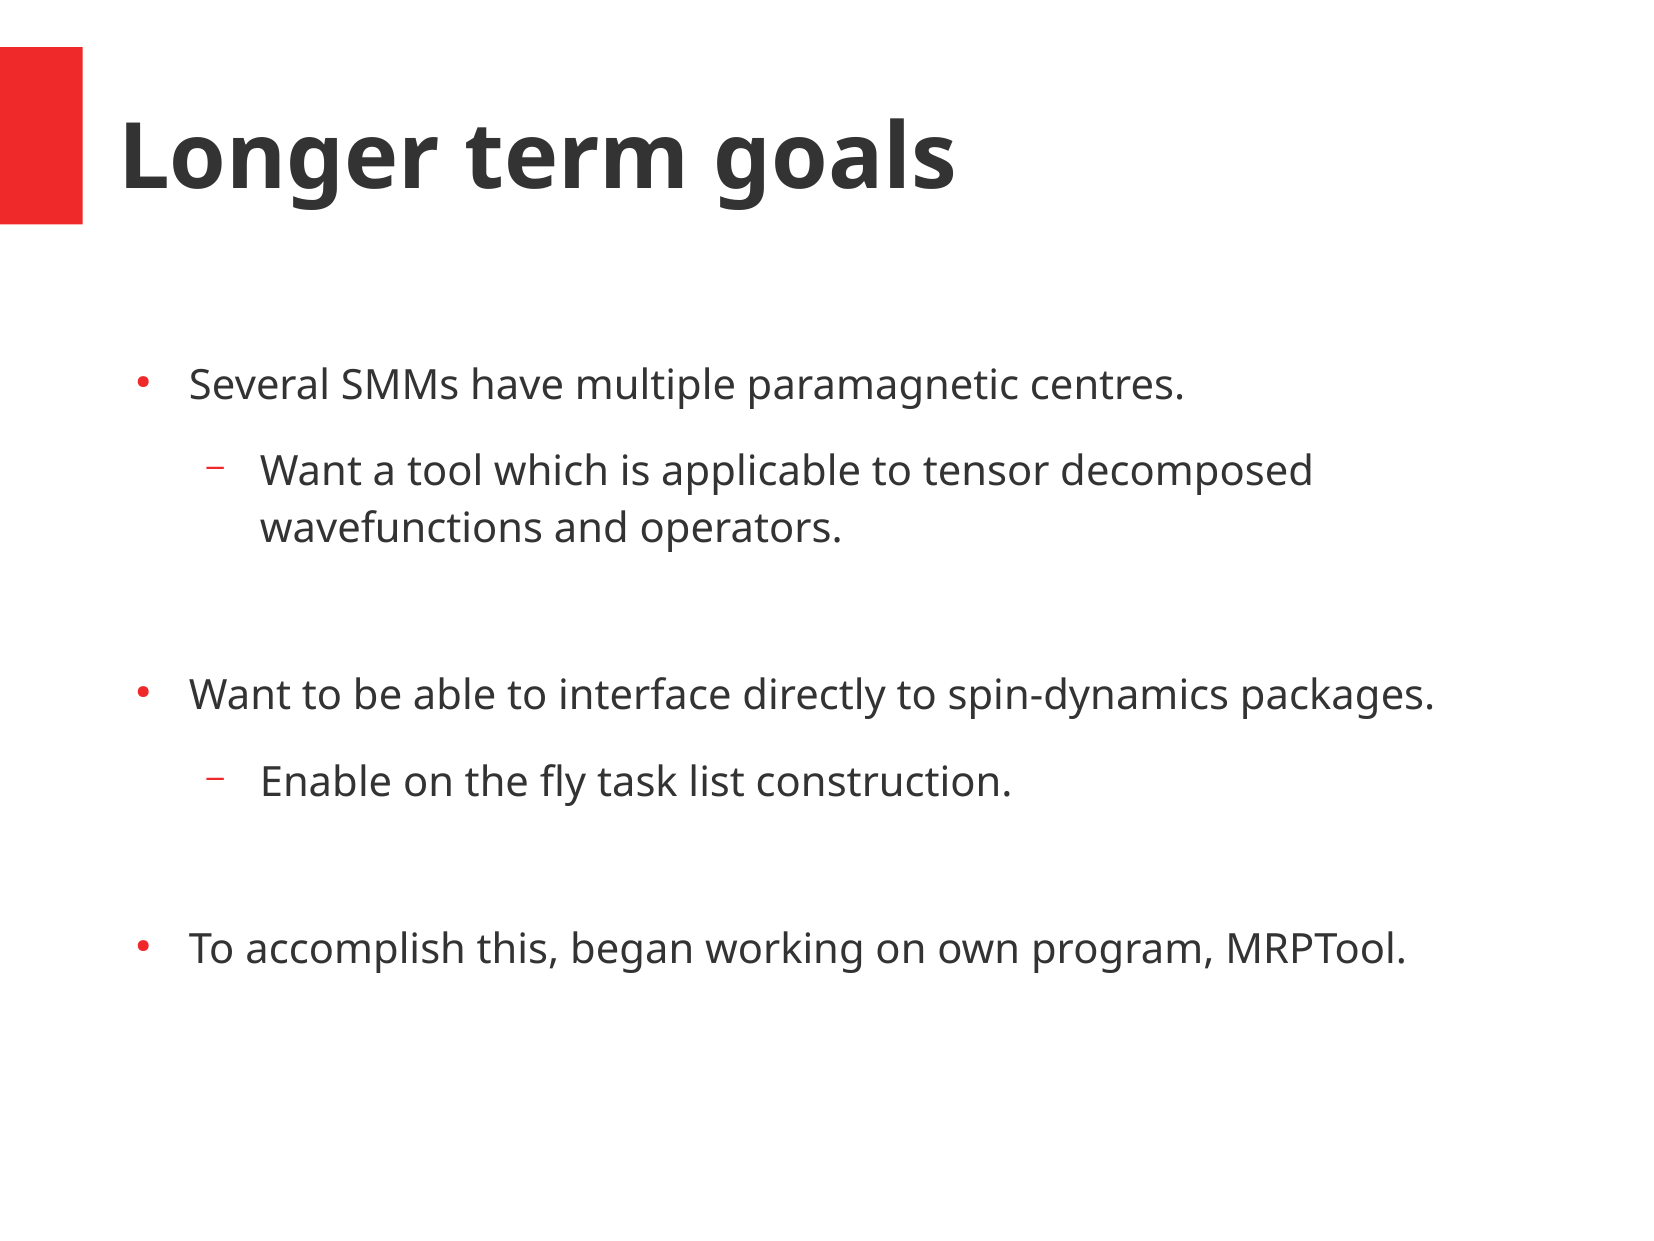

# Longer term goals
Several SMMs have multiple paramagnetic centres.
Want a tool which is applicable to tensor decomposed wavefunctions and operators.
Want to be able to interface directly to spin-dynamics packages.
Enable on the fly task list construction.
To accomplish this, began working on own program, MRPTool.